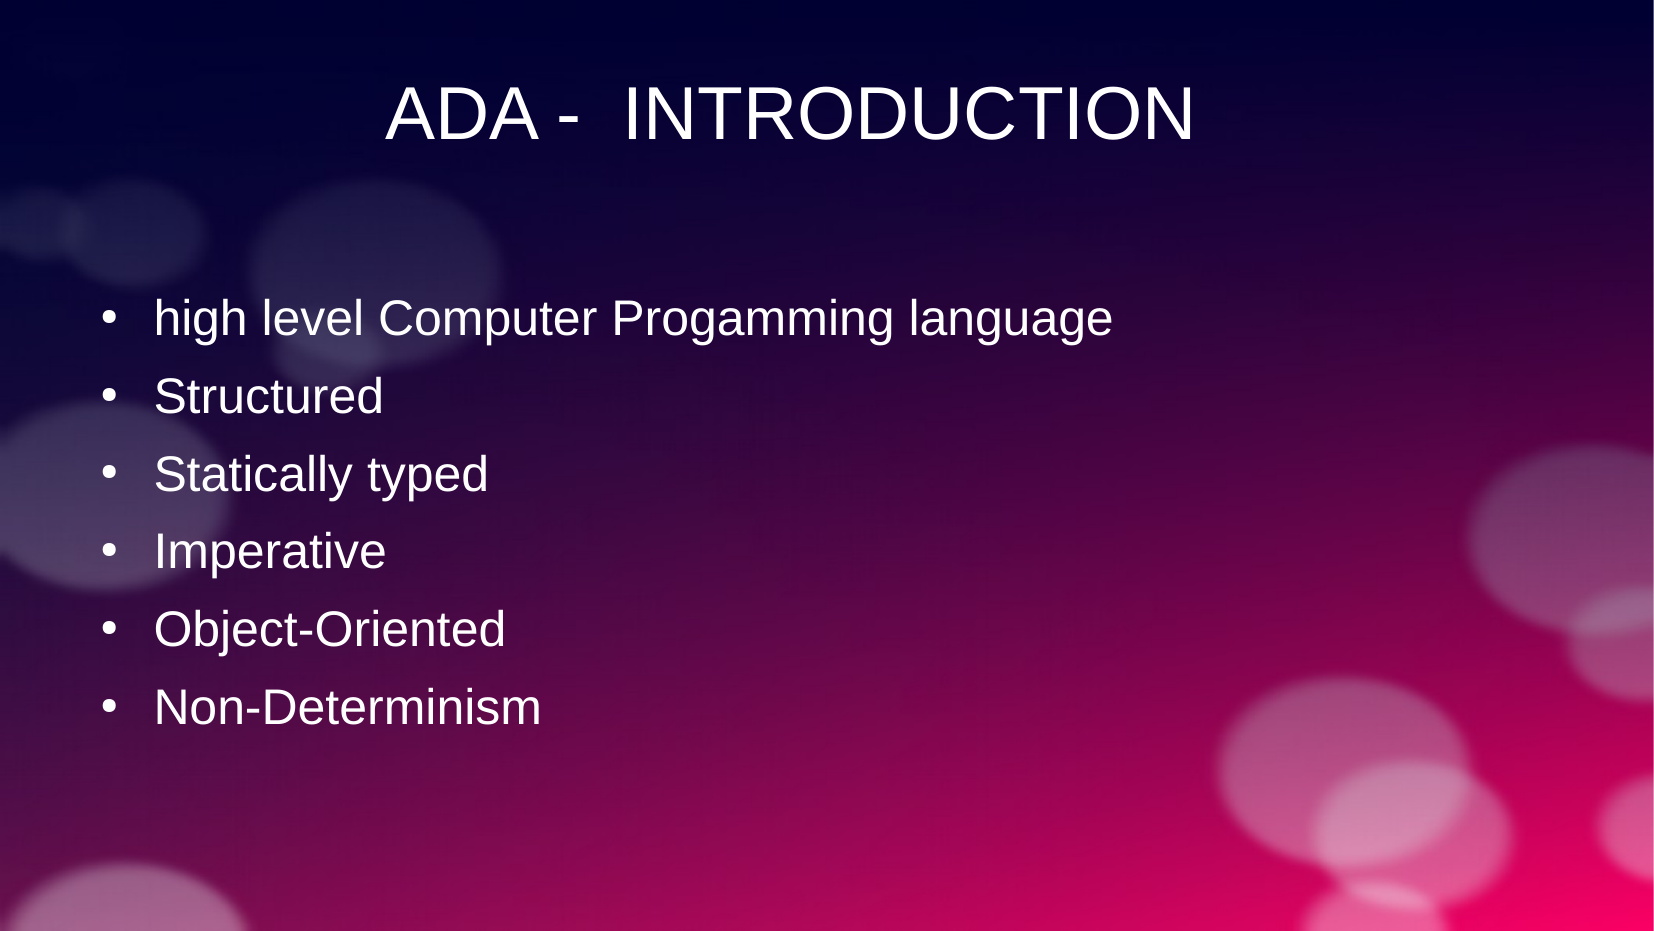

# ADA - INTRODUCTION
high level Computer Progamming language
Structured
Statically typed
Imperative
Object-Oriented
Non-Determinism